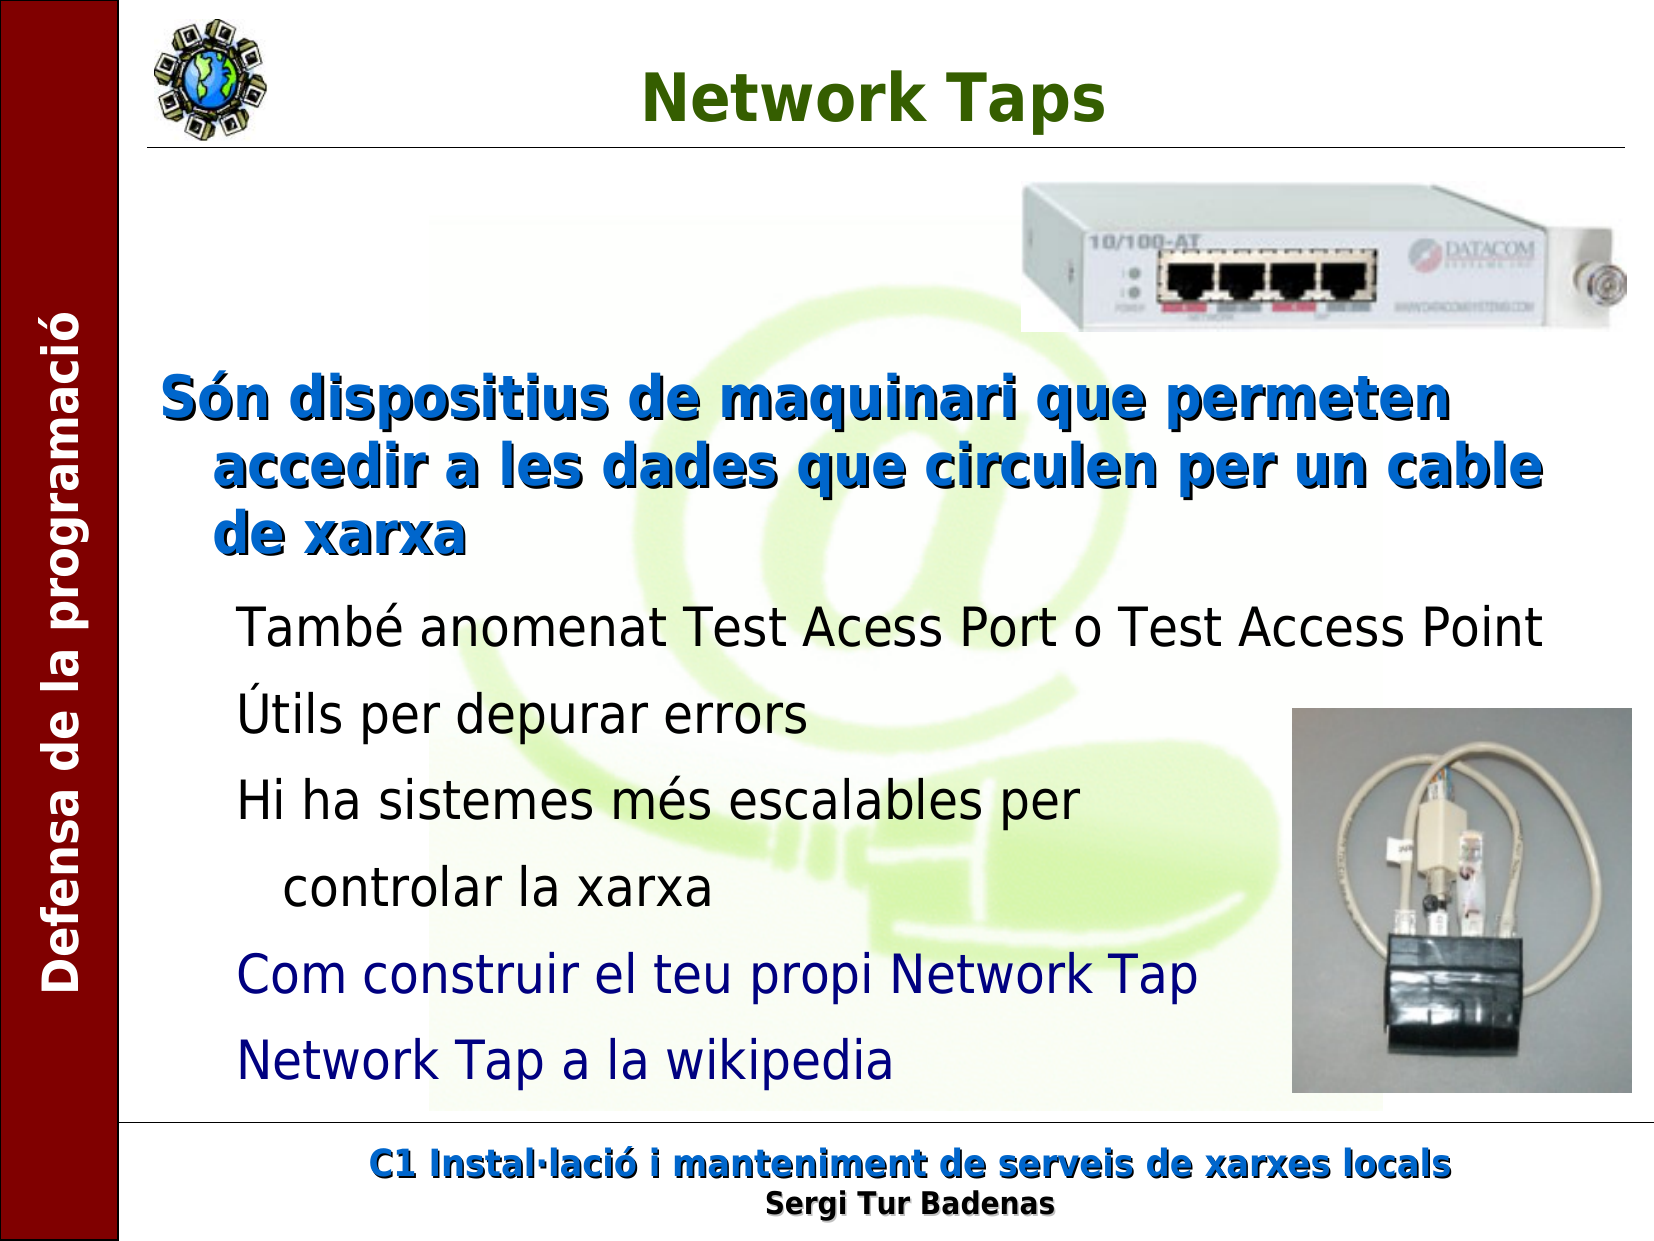

# Network Taps
Són dispositius de maquinari que permeten accedir a les dades que circulen per un cable de xarxa
També anomenat Test Acess Port o Test Access Point
Útils per depurar errors
Hi ha sistemes més escalables per
 controlar la xarxa
Com construir el teu propi Network Tap
Network Tap a la wikipedia